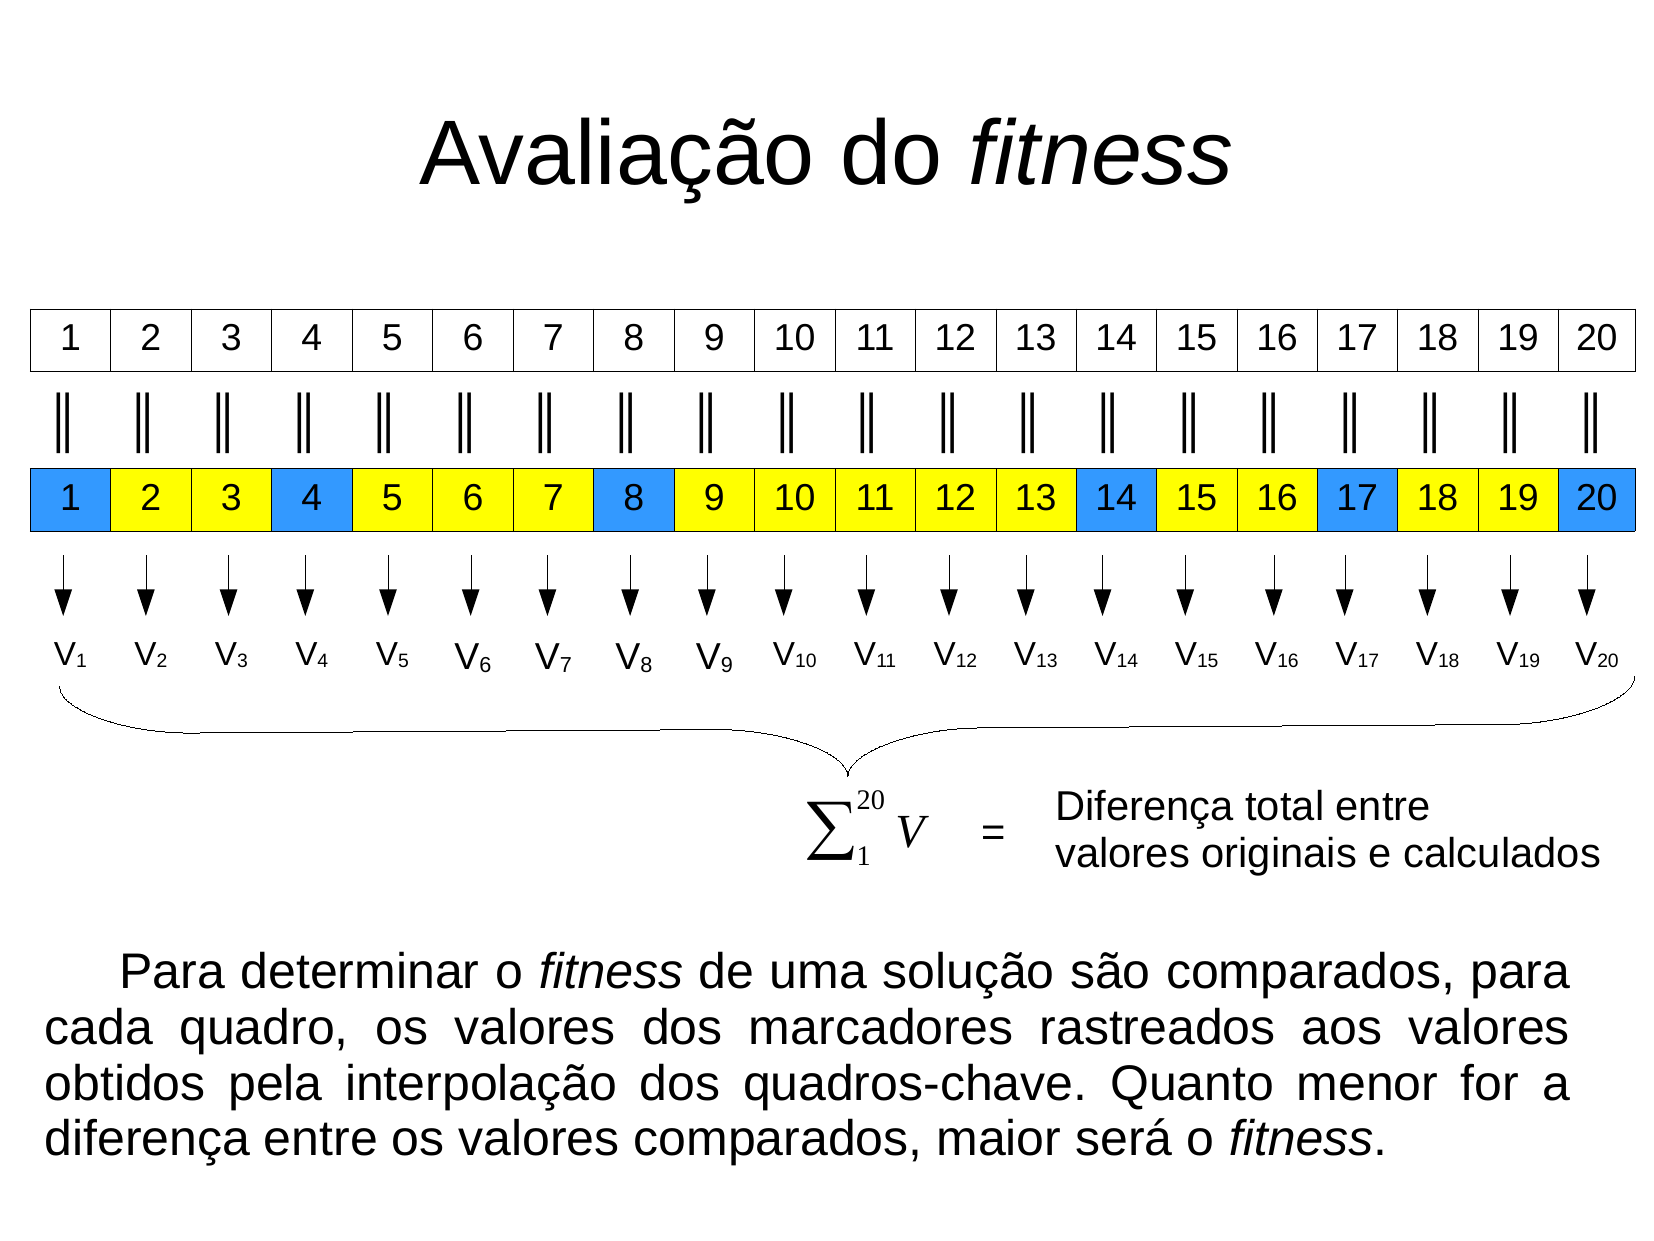

# Avaliação do fitness
| 1 | 2 | 3 | 4 | 5 | 6 | 7 | 8 | 9 | 10 | 11 | 12 | 13 | 14 | 15 | 16 | 17 | 18 | 19 | 20 |
| --- | --- | --- | --- | --- | --- | --- | --- | --- | --- | --- | --- | --- | --- | --- | --- | --- | --- | --- | --- |
| ║ | ║ | ║ | ║ | ║ | ║ | ║ | ║ | ║ | ║ | ║ | ║ | ║ | ║ | ║ | ║ | ║ | ║ | ║ | ║ |
| --- | --- | --- | --- | --- | --- | --- | --- | --- | --- | --- | --- | --- | --- | --- | --- | --- | --- | --- | --- |
| 1 | 2 | 3 | 4 | 5 | 6 | 7 | 8 | 9 | 10 | 11 | 12 | 13 | 14 | 15 | 16 | 17 | 18 | 19 | 20 |
| --- | --- | --- | --- | --- | --- | --- | --- | --- | --- | --- | --- | --- | --- | --- | --- | --- | --- | --- | --- |
| V1 | V2 | V3 | V4 | V5 | V6 | V7 | V8 | V9 | V10 | V11 | V12 | V13 | V14 | V15 | V16 | V17 | V18 | V19 | V20 |
| --- | --- | --- | --- | --- | --- | --- | --- | --- | --- | --- | --- | --- | --- | --- | --- | --- | --- | --- | --- |
Diferença total entre
valores originais e calculados
=
	Para determinar o fitness de uma solução são comparados, para cada quadro, os valores dos marcadores rastreados aos valores obtidos pela interpolação dos quadros-chave. Quanto menor for a diferença entre os valores comparados, maior será o fitness.